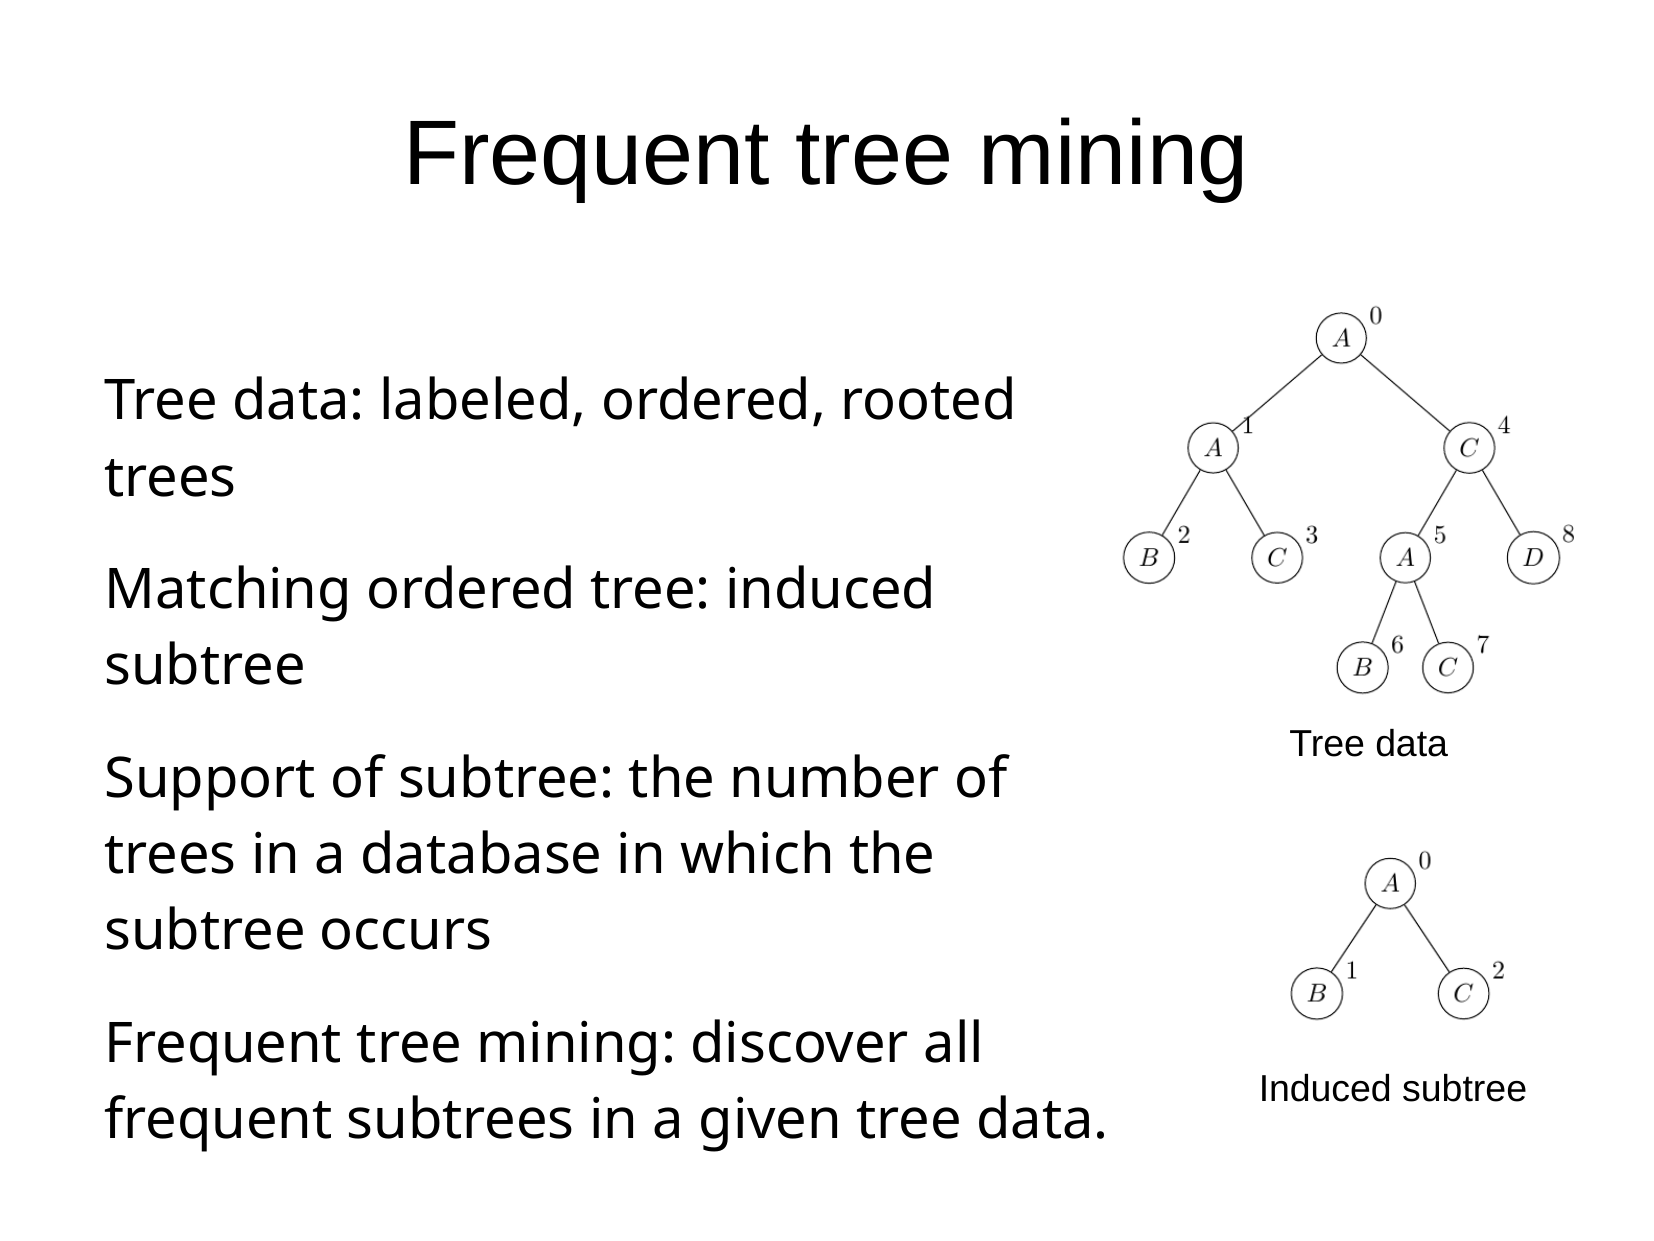

# Frequent tree mining
Tree data: labeled, ordered, rooted trees
Matching ordered tree: induced subtree
Support of subtree: the number of trees in a database in which the subtree occurs
Frequent tree mining: discover all frequent subtrees in a given tree data.
Tree data
Induced subtree
7